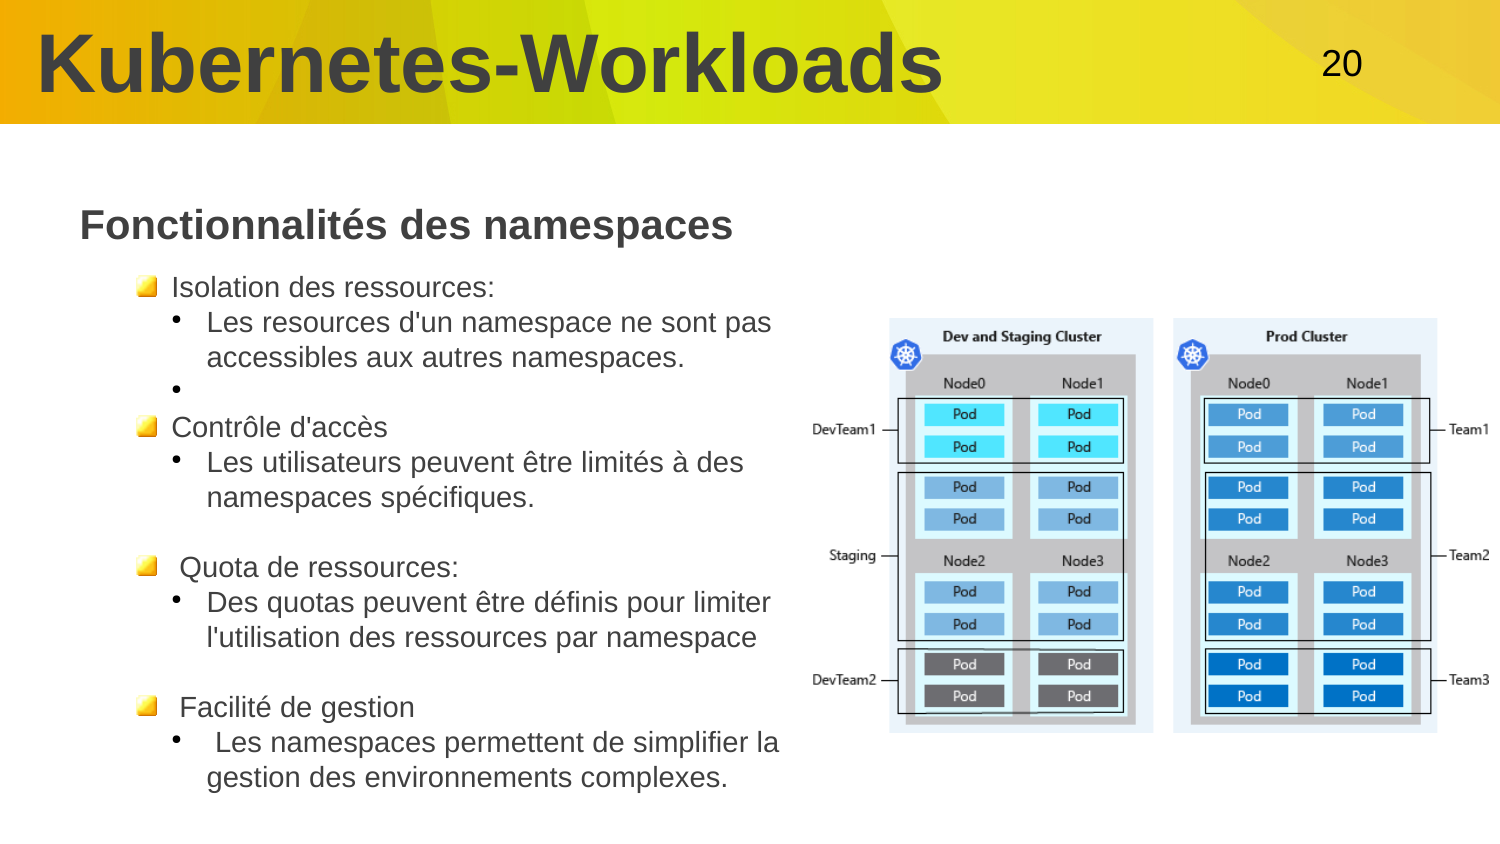

Kubernetes-Workloads
Fonctionnalités des namespaces
Isolation des ressources:
Les resources d'un namespace ne sont pas accessibles aux autres namespaces.
Contrôle d'accès
Les utilisateurs peuvent être limités à des namespaces spécifiques.
 Quota de ressources:
Des quotas peuvent être définis pour limiter l'utilisation des ressources par namespace
 Facilité de gestion
 Les namespaces permettent de simplifier la gestion des environnements complexes.